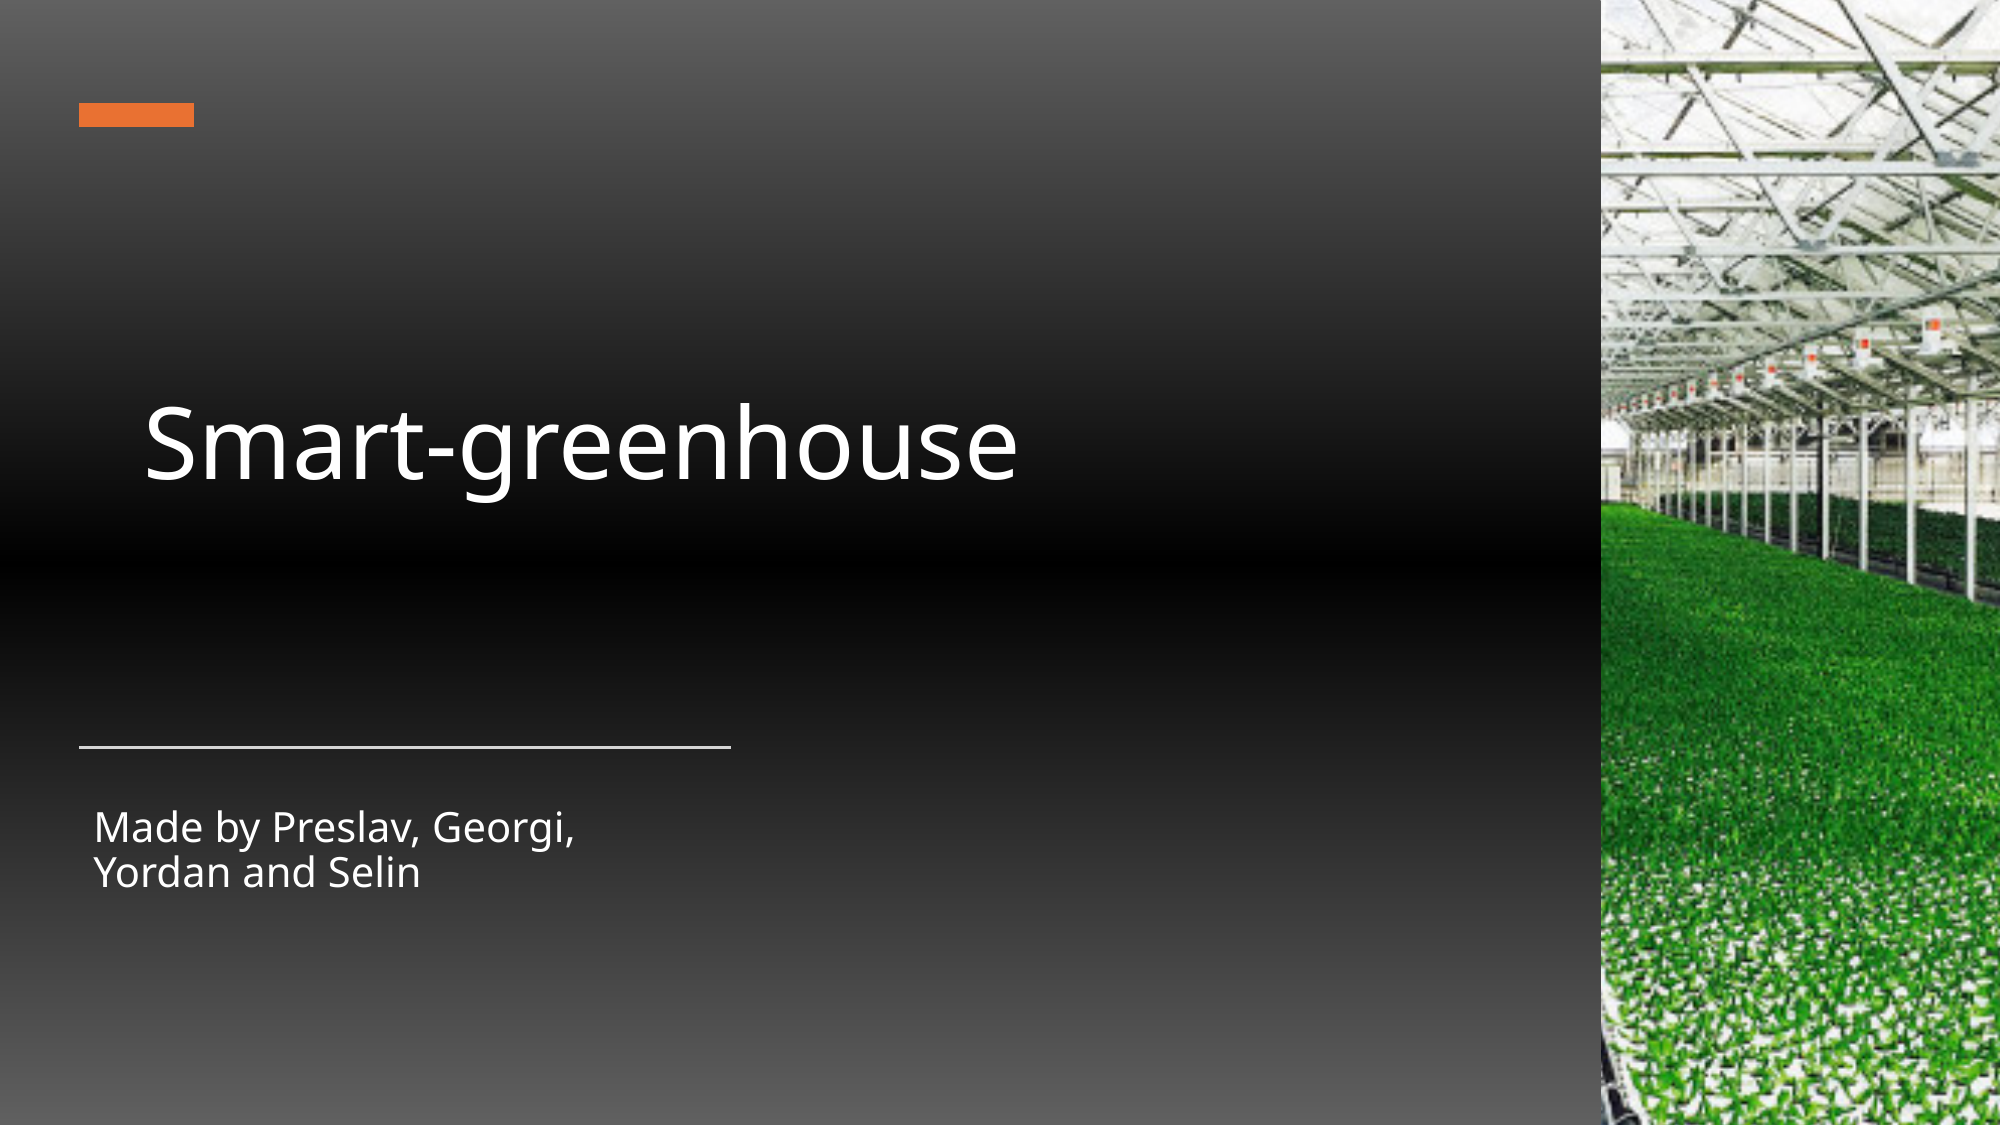

# Smart-greenhouse
Made by Preslav, Georgi, Yordan and Selin